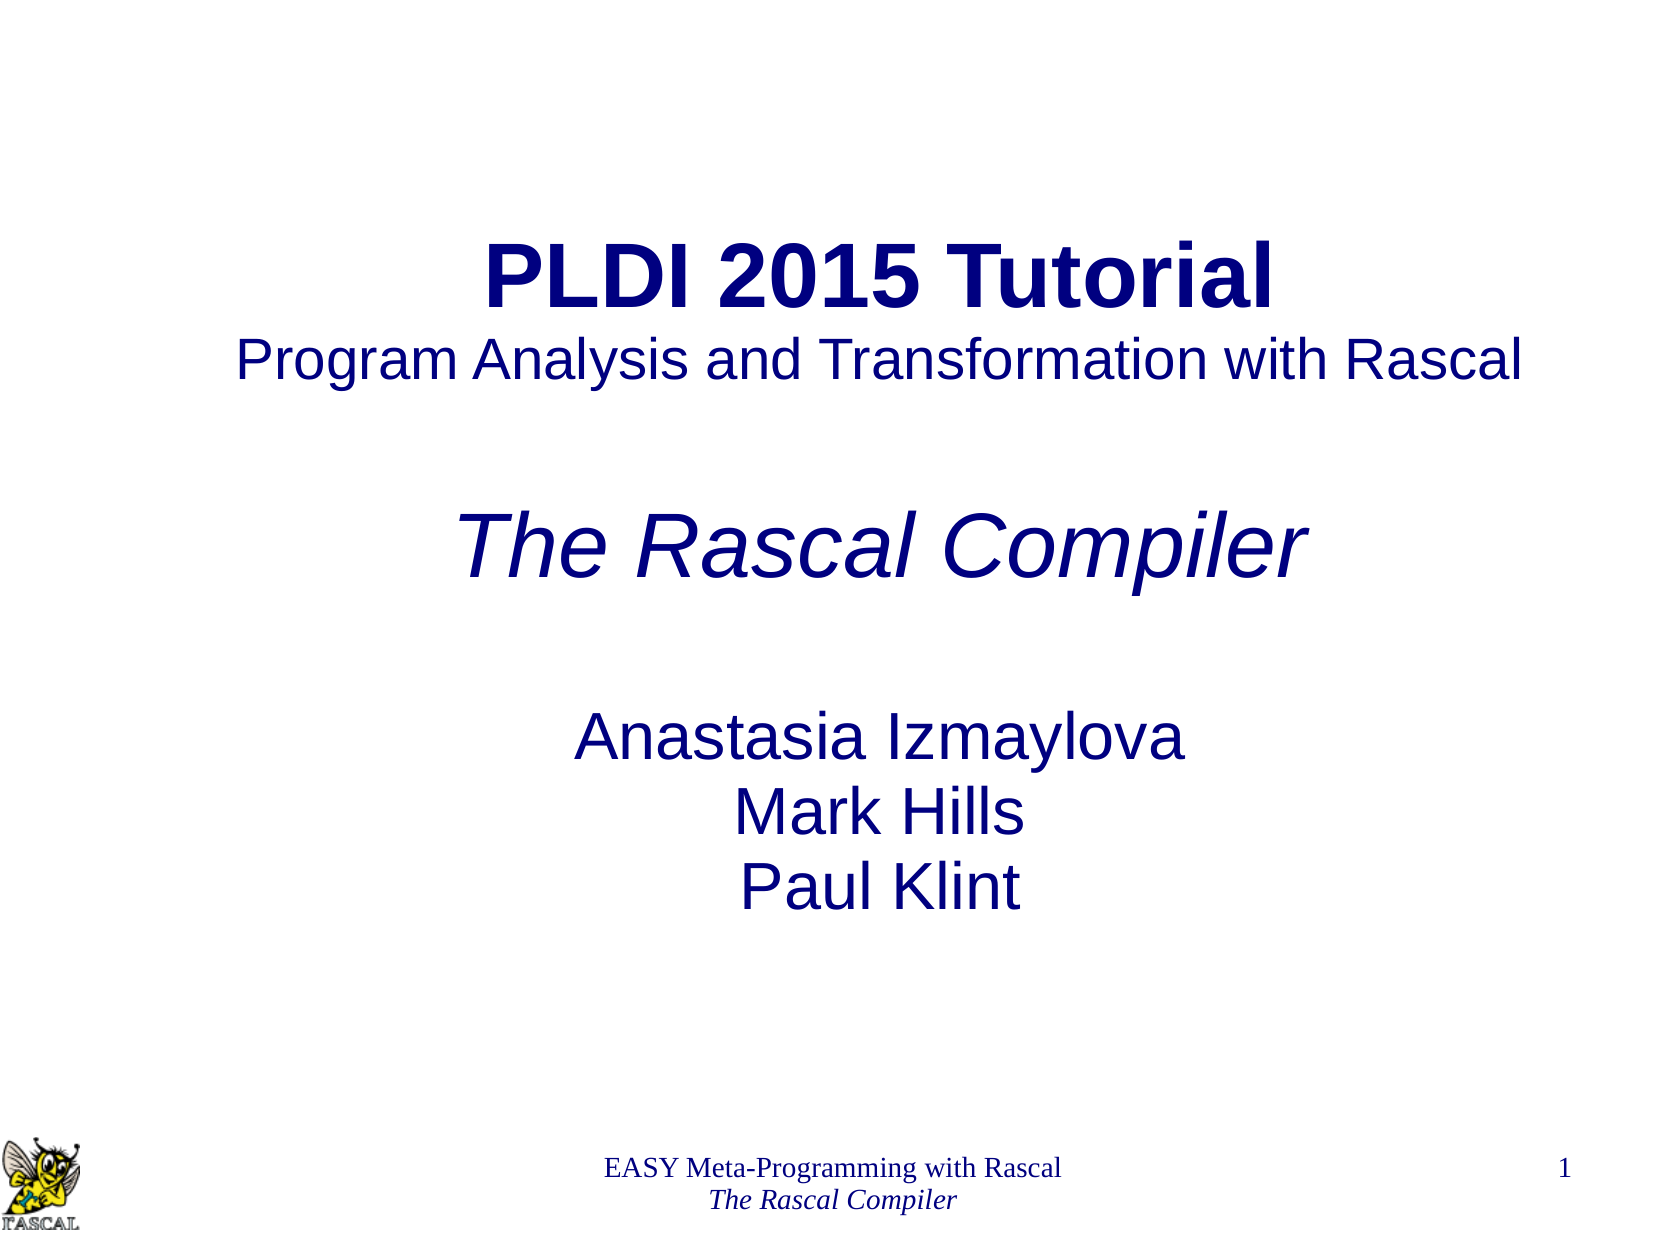

# PLDI 2015 Tutorial Program Analysis and Transformation with Rascal The Rascal Compiler Anastasia Izmaylova Mark Hills Paul Klint
1